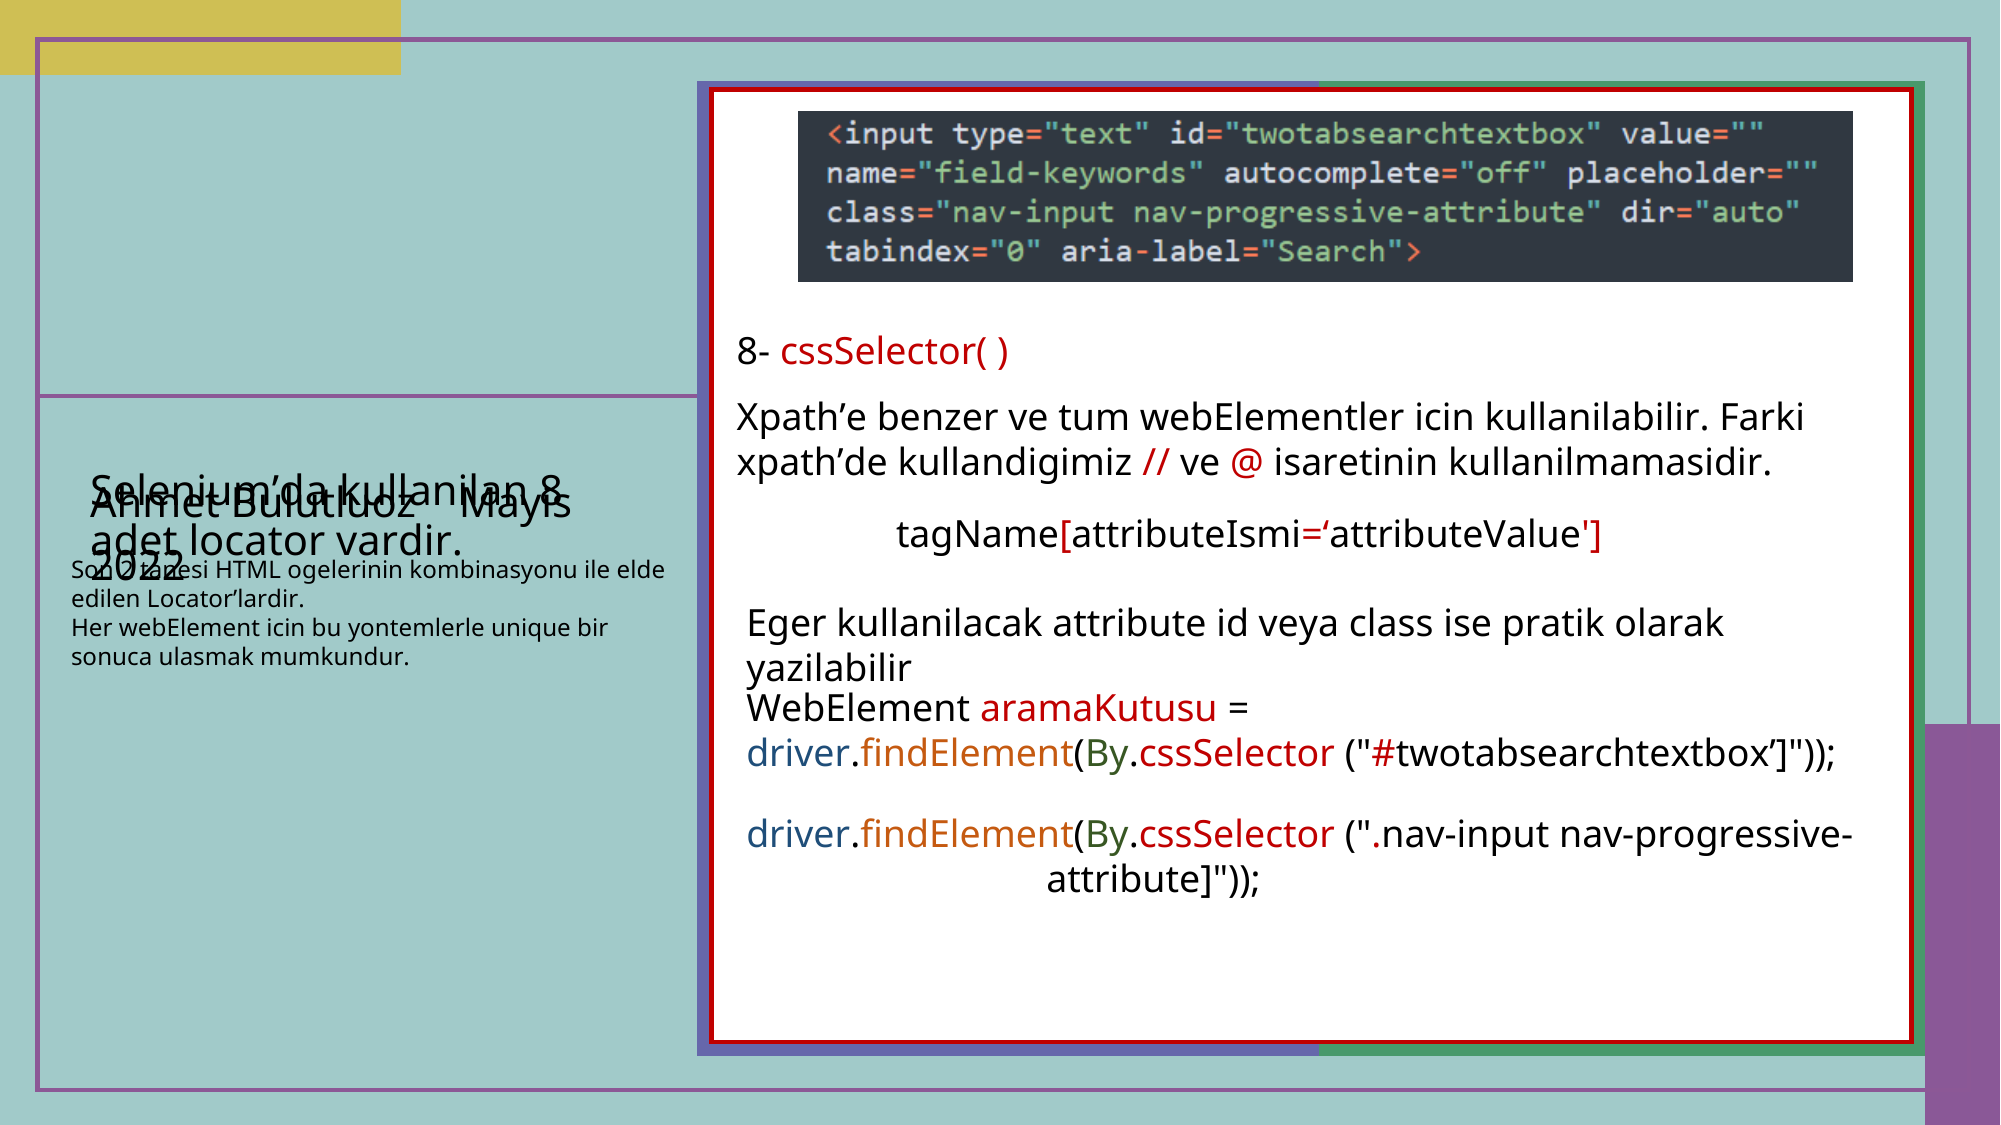

# Locator Yontemleri nelerdir ?
8- cssSelector( )
Xpath’e benzer ve tum webElementler icin kullanilabilir. Farki xpath’de kullandigimiz // ve @ isaretinin kullanilmamasidir.
Selenium’da kullanilan 8 adet locator vardir.
Ahmet Bulutluoz Mayis 2022
tagName[attributeIsmi=‘attributeValue']
Son 2 tanesi HTML ogelerinin kombinasyonu ile elde edilen Locator’lardir.
Her webElement icin bu yontemlerle unique bir sonuca ulasmak mumkundur.
Eger kullanilacak attribute id veya class ise pratik olarak yazilabilir
WebElement aramaKutusu =
driver.findElement(By.cssSelector ("#twotabsearchtextbox’]"));
driver.findElement(By.cssSelector (".nav-input nav-progressive-					attribute]"));